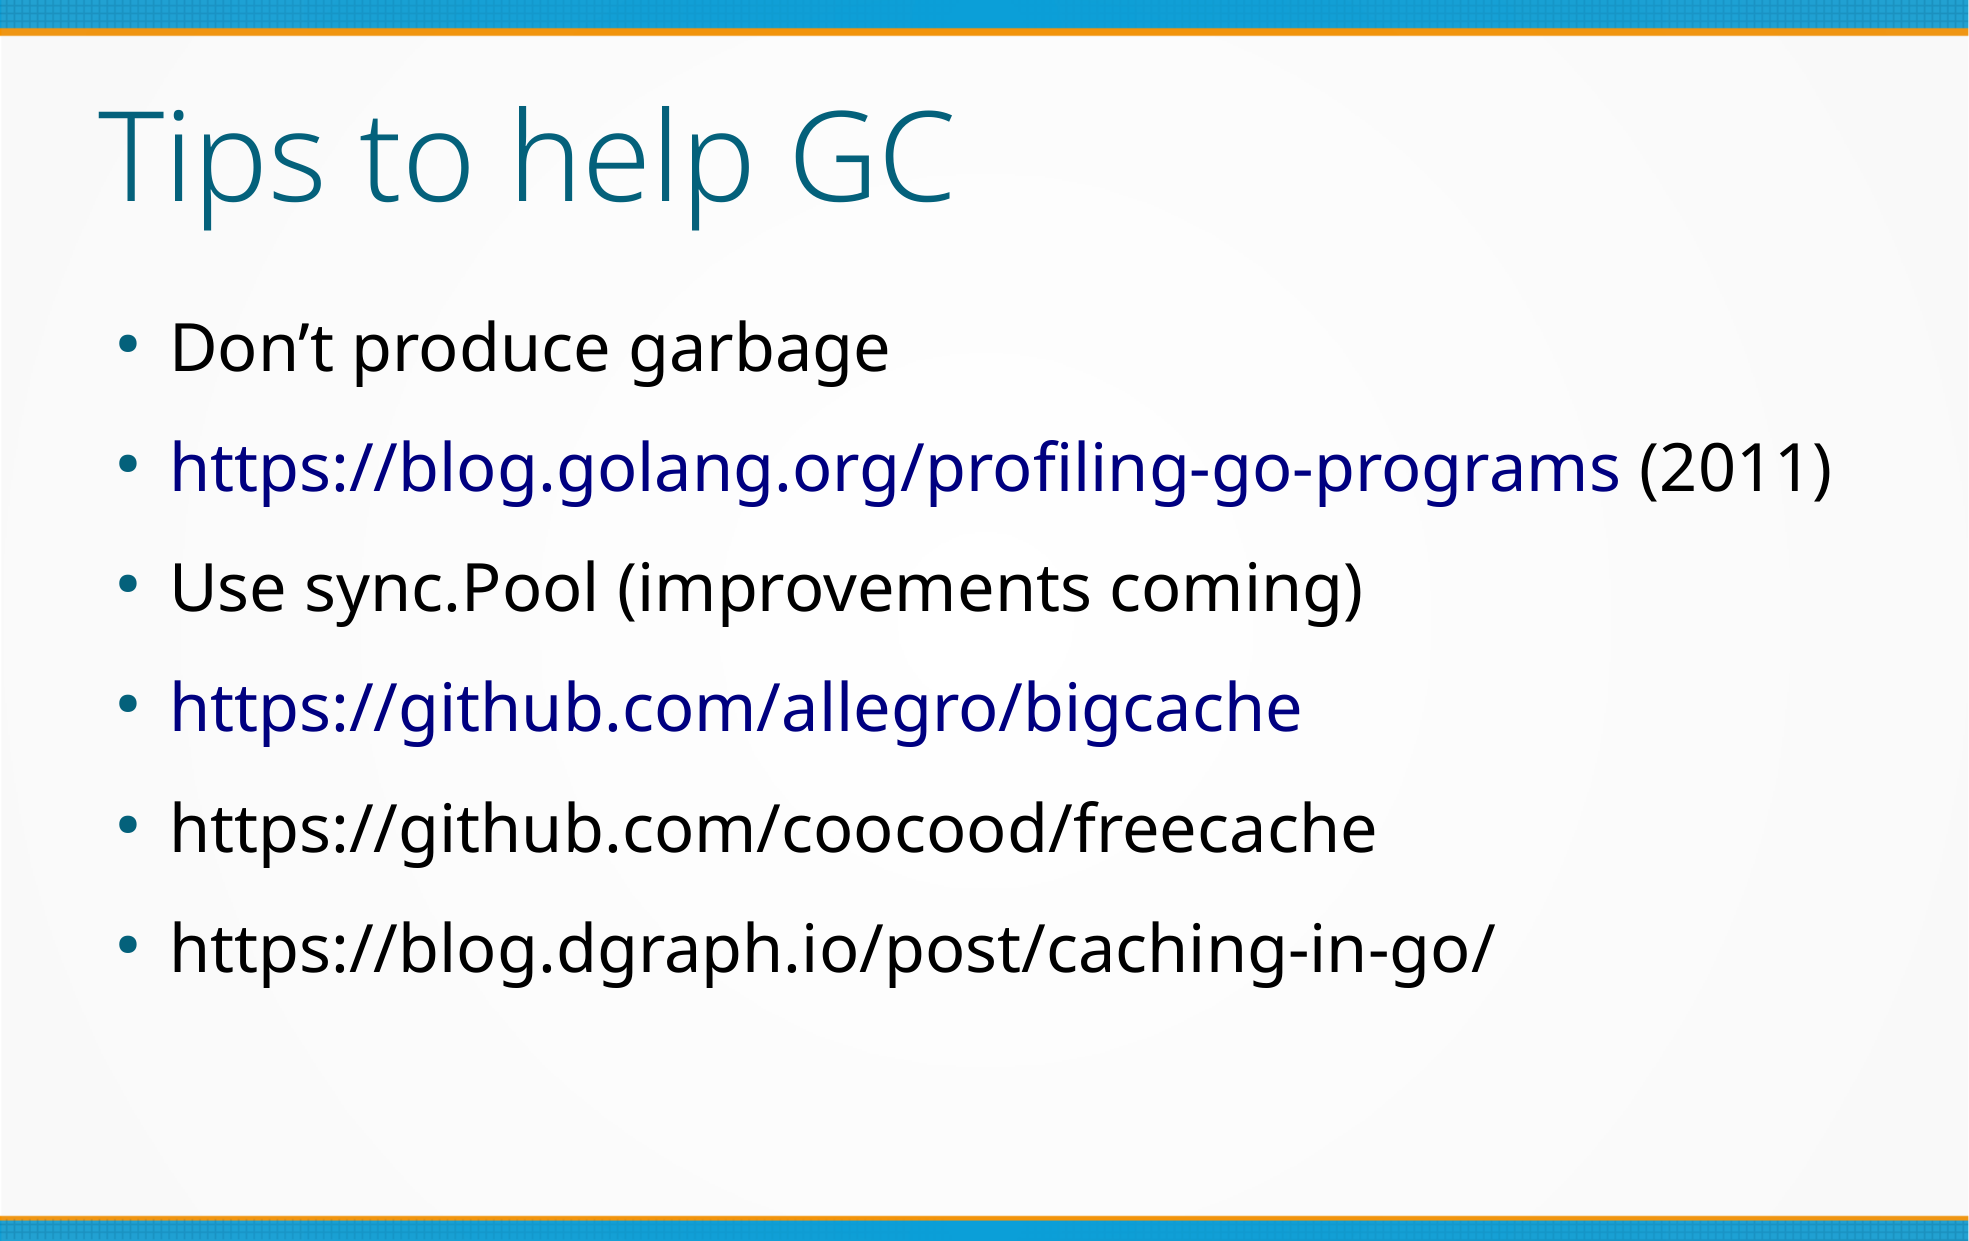

# Tips to help GC
Don’t produce garbage
https://blog.golang.org/profiling-go-programs (2011)
Use sync.Pool (improvements coming)
https://github.com/allegro/bigcache
https://github.com/coocood/freecache
https://blog.dgraph.io/post/caching-in-go/